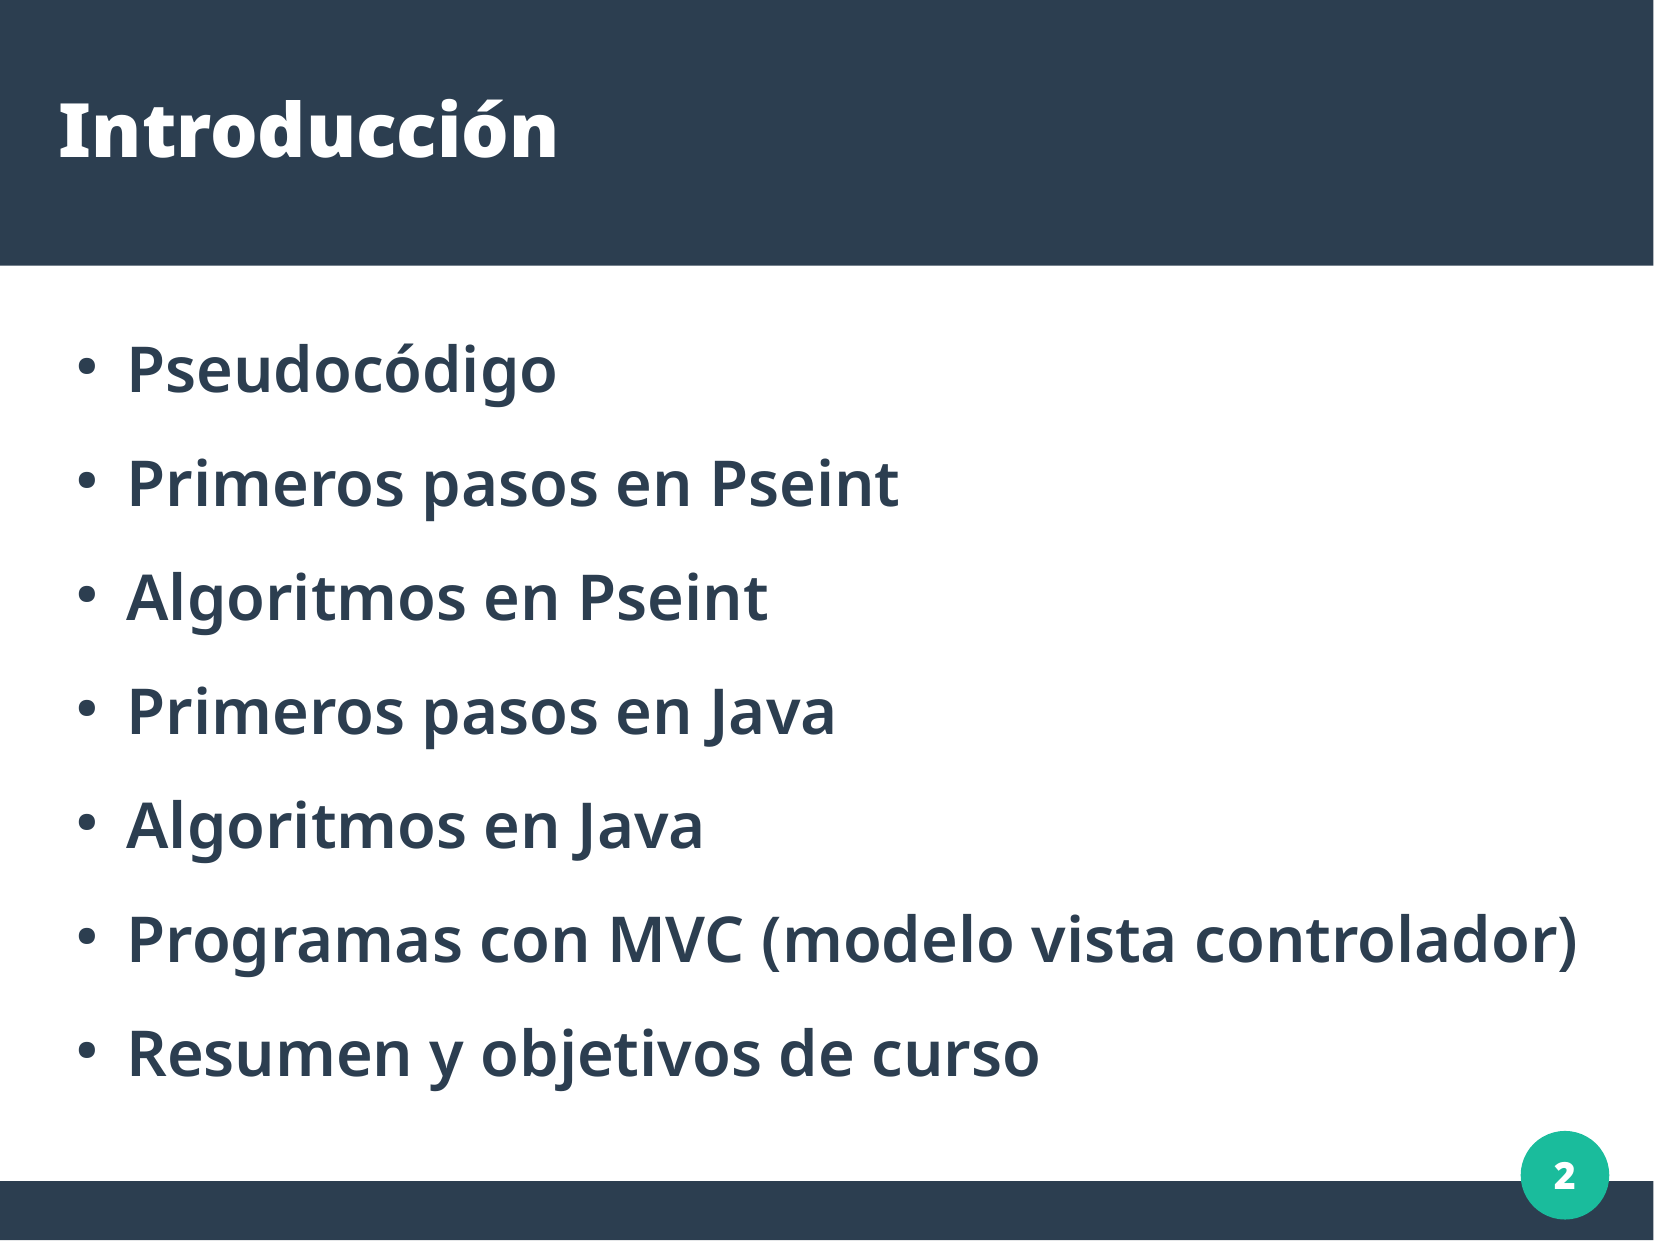

# Introducción
Pseudocódigo
Primeros pasos en Pseint
Algoritmos en Pseint
Primeros pasos en Java
Algoritmos en Java
Programas con MVC (modelo vista controlador)
Resumen y objetivos de curso
2